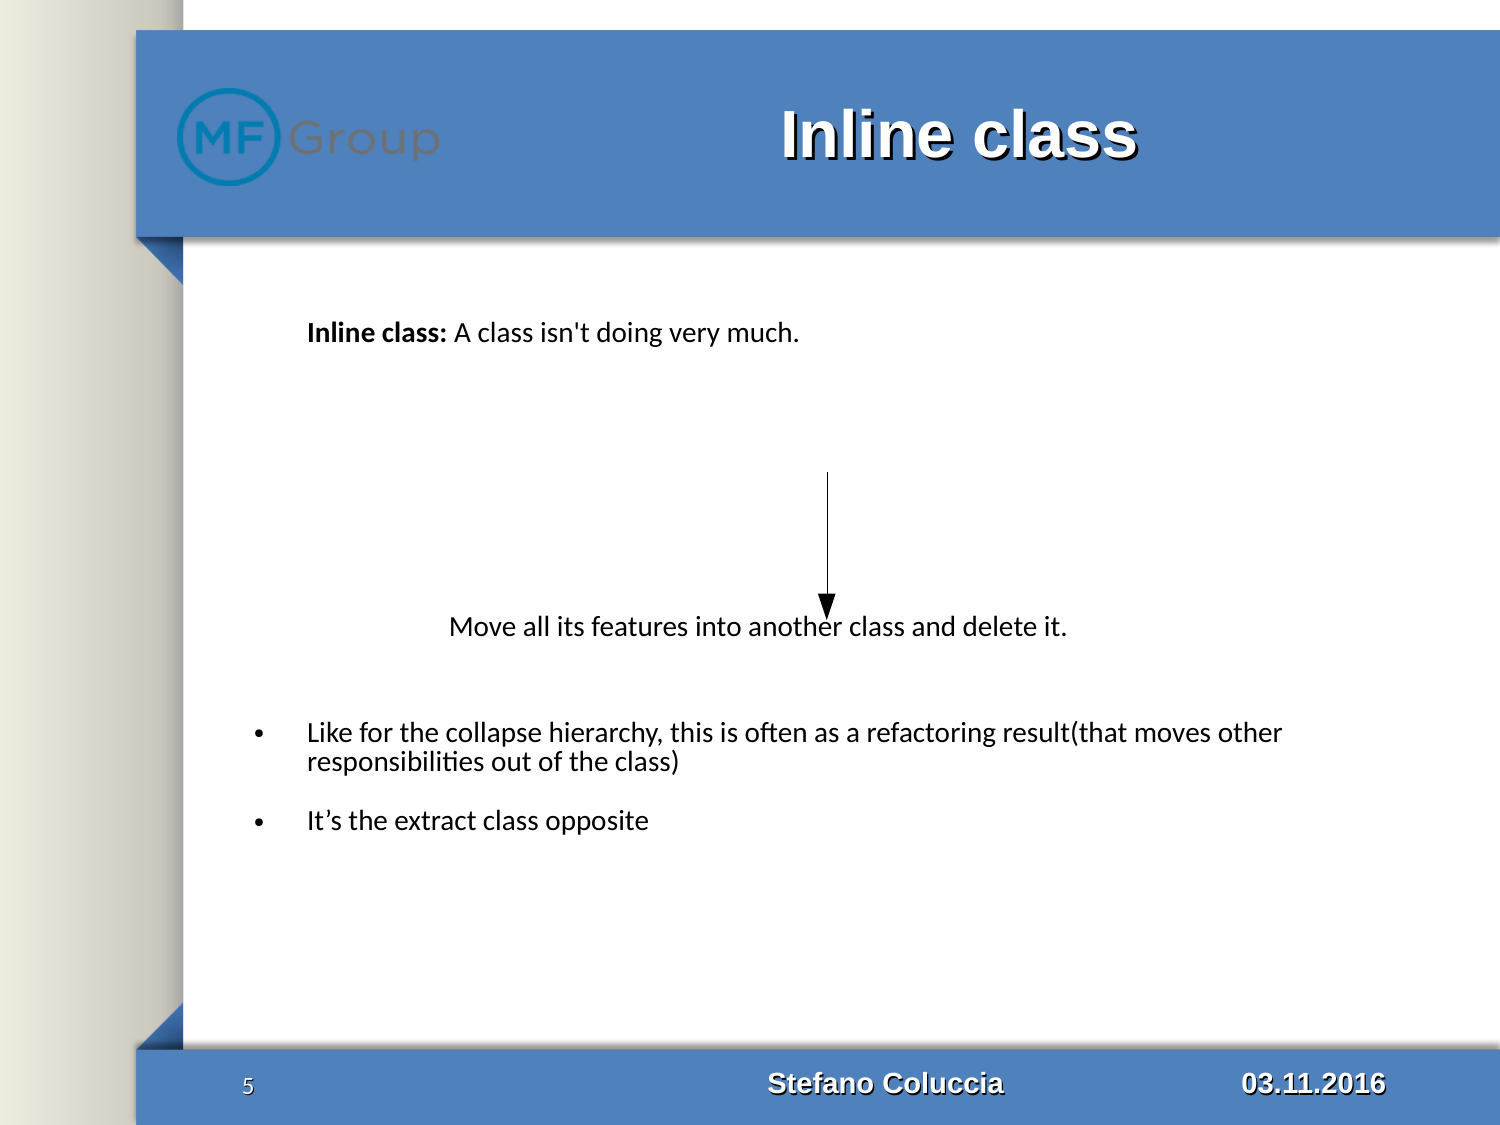

# Inline class
Inline class: A class isn't doing very much.
Move all its features into another class and delete it.
Like for the collapse hierarchy, this is often as a refactoring result(that moves other responsibilities out of the class)
It’s the extract class opposite
5
Stefano Coluccia
03.11.2016